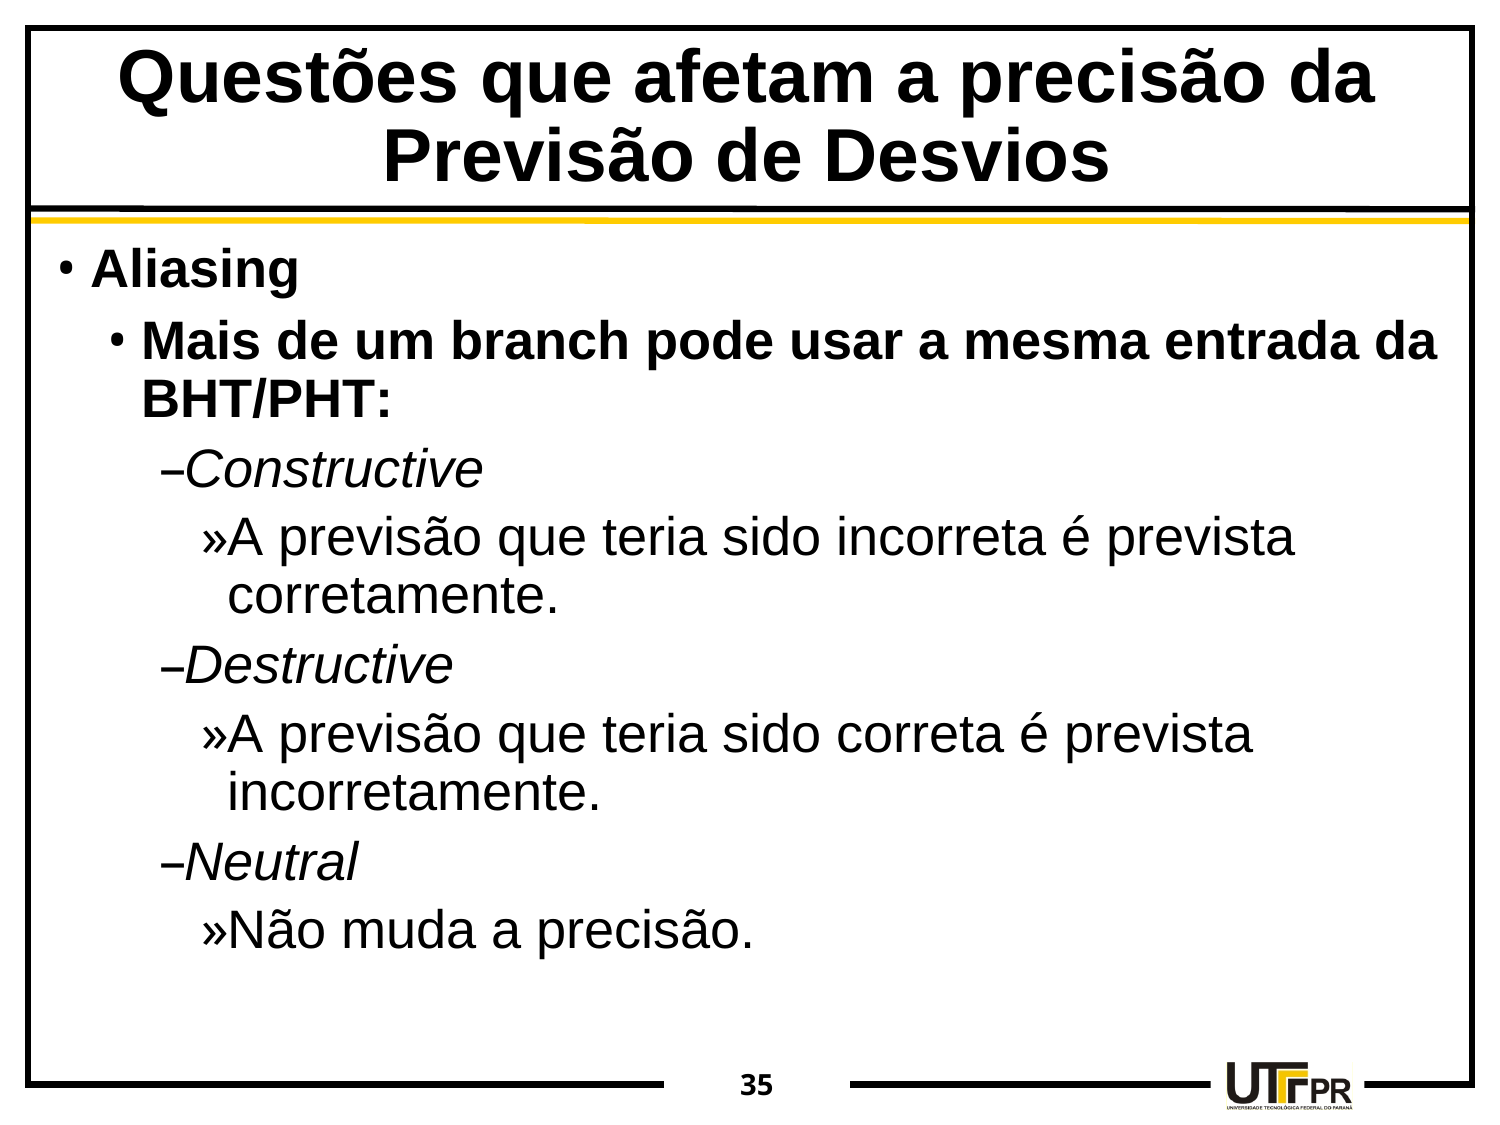

Questões que afetam a precisão da Previsão de Desvios
# Aliasing
Mais de um branch pode usar a mesma entrada da BHT/PHT:
Constructive
A previsão que teria sido incorreta é prevista corretamente.
Destructive
A previsão que teria sido correta é prevista incorretamente.
Neutral
Não muda a precisão.